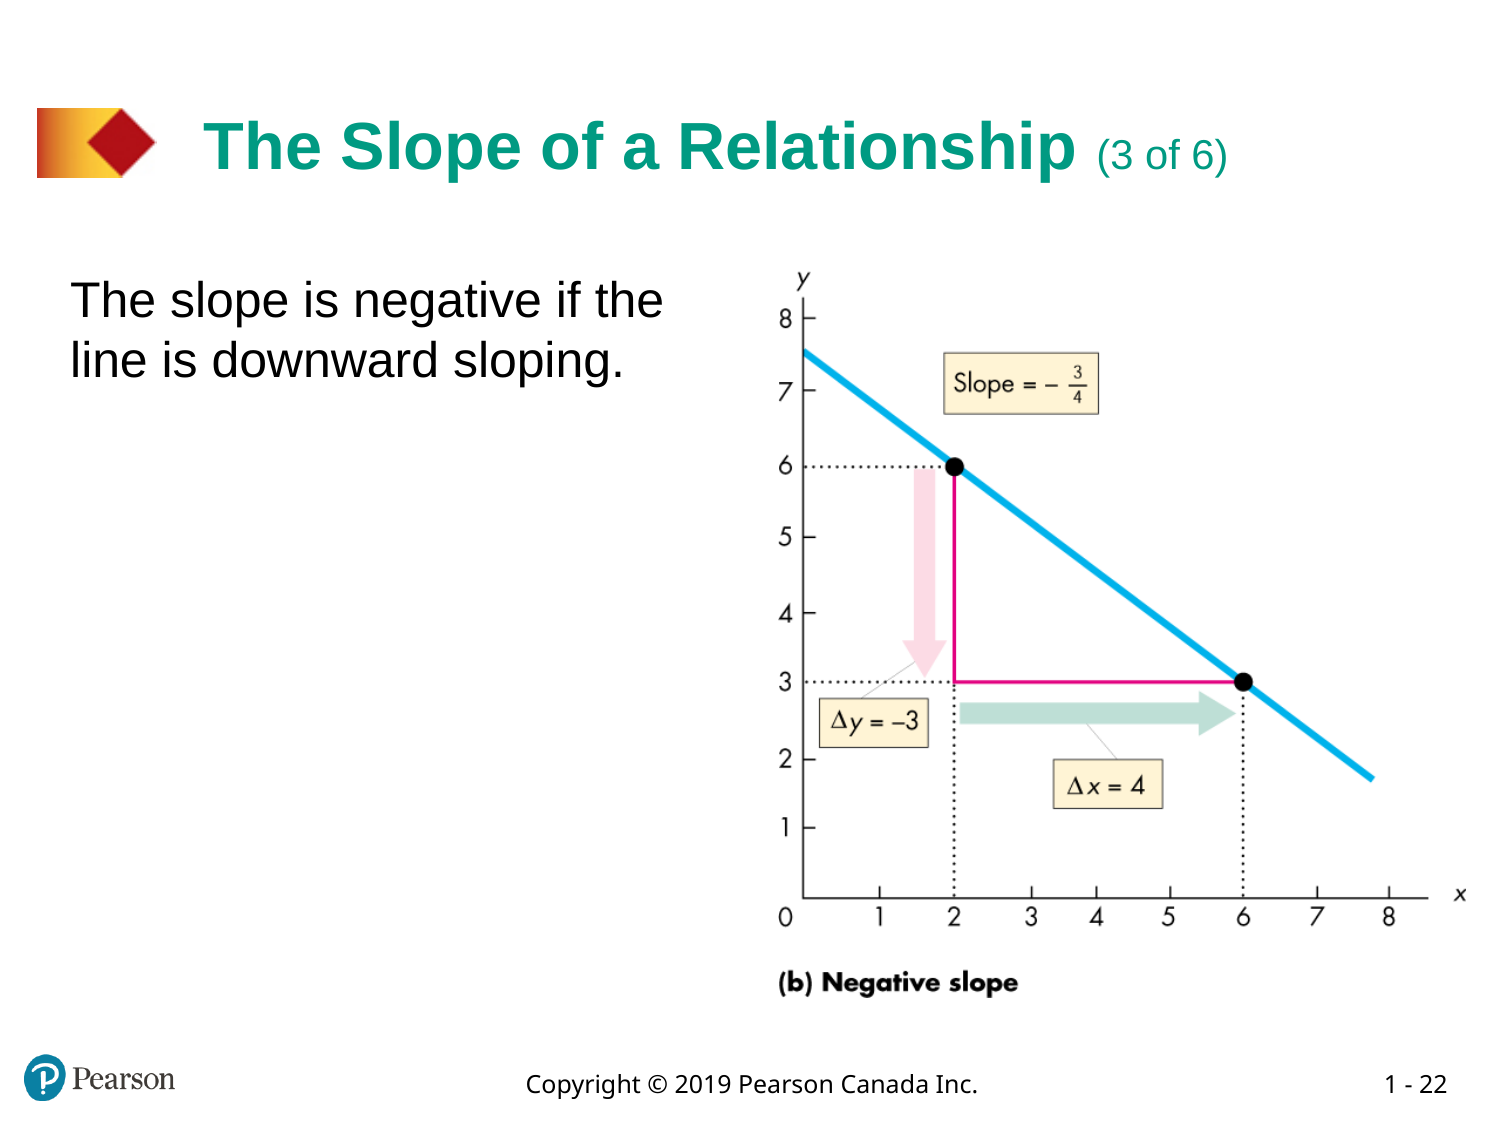

# The Slope of a Relationship (3 of 6)
The slope is negative if the line is downward sloping.